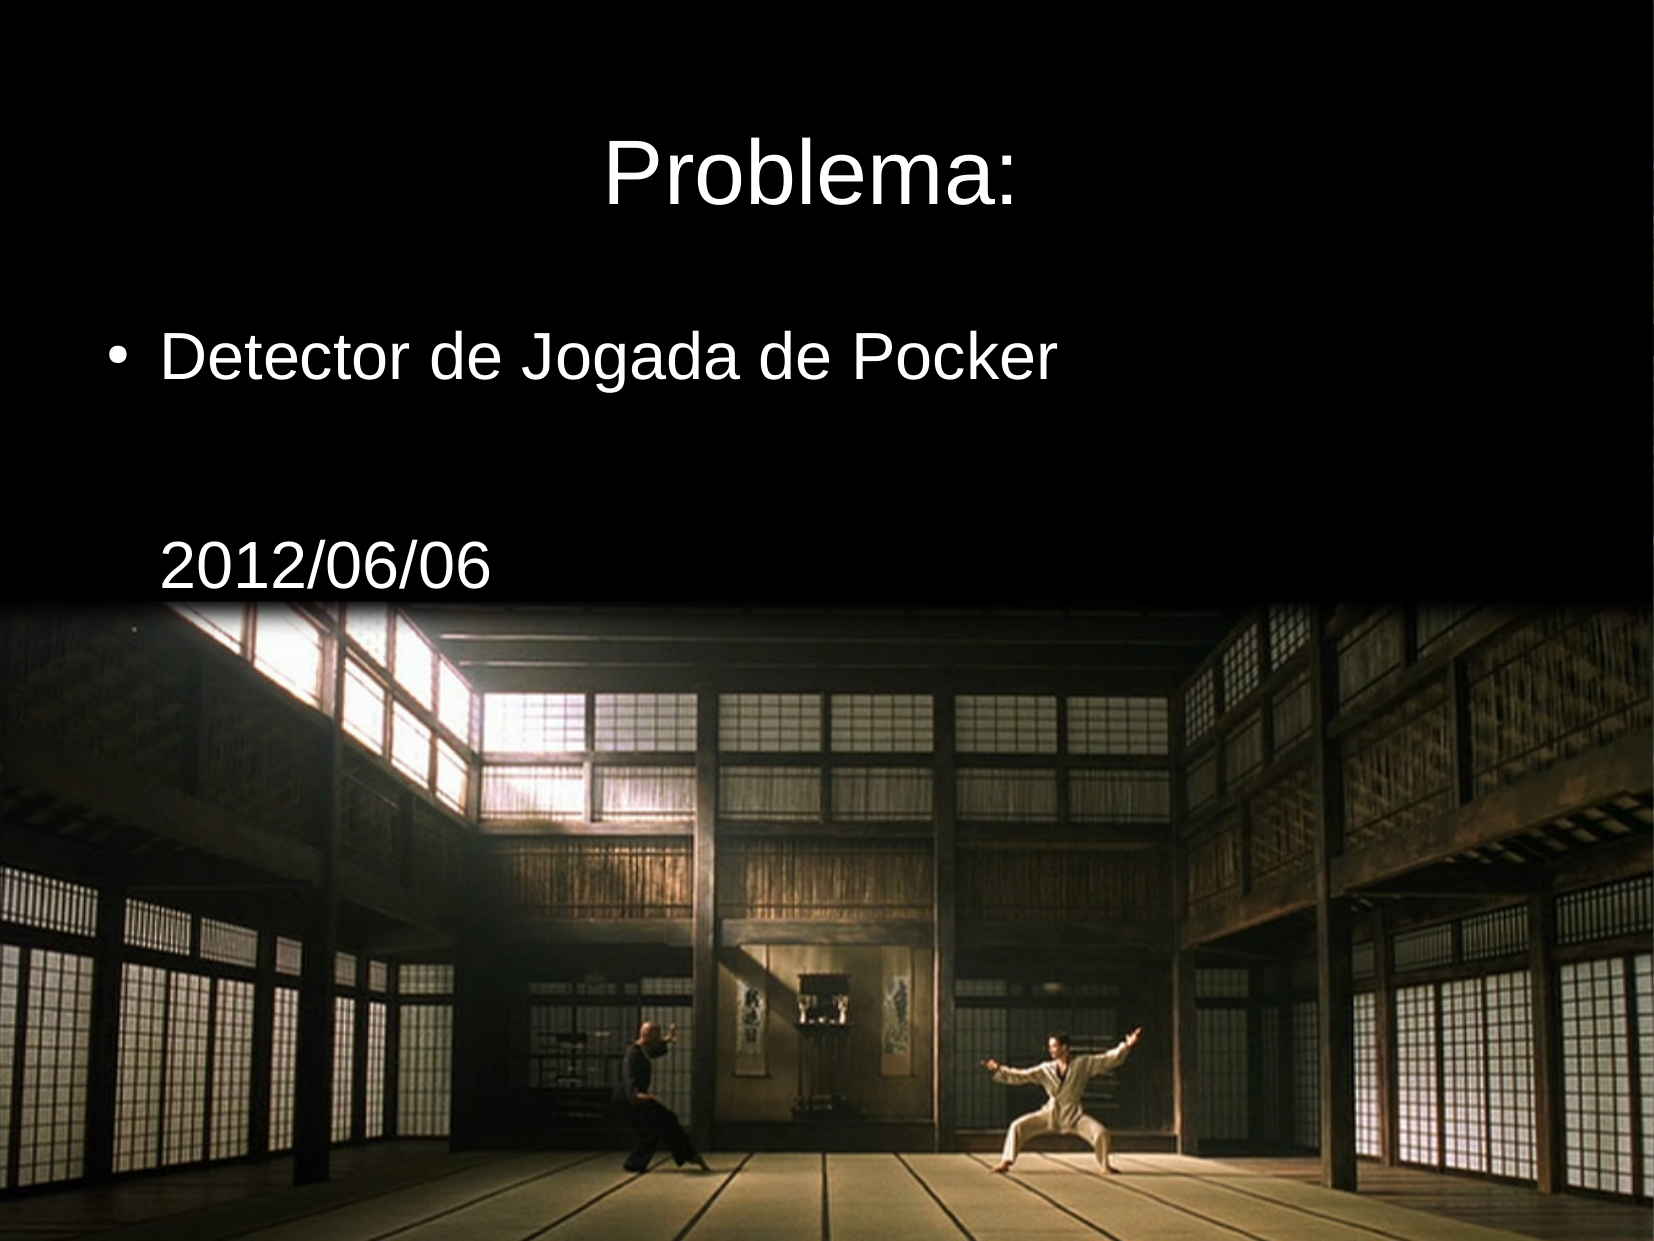

# Problema:
Detector de Jogada de Pocker
2012/06/06